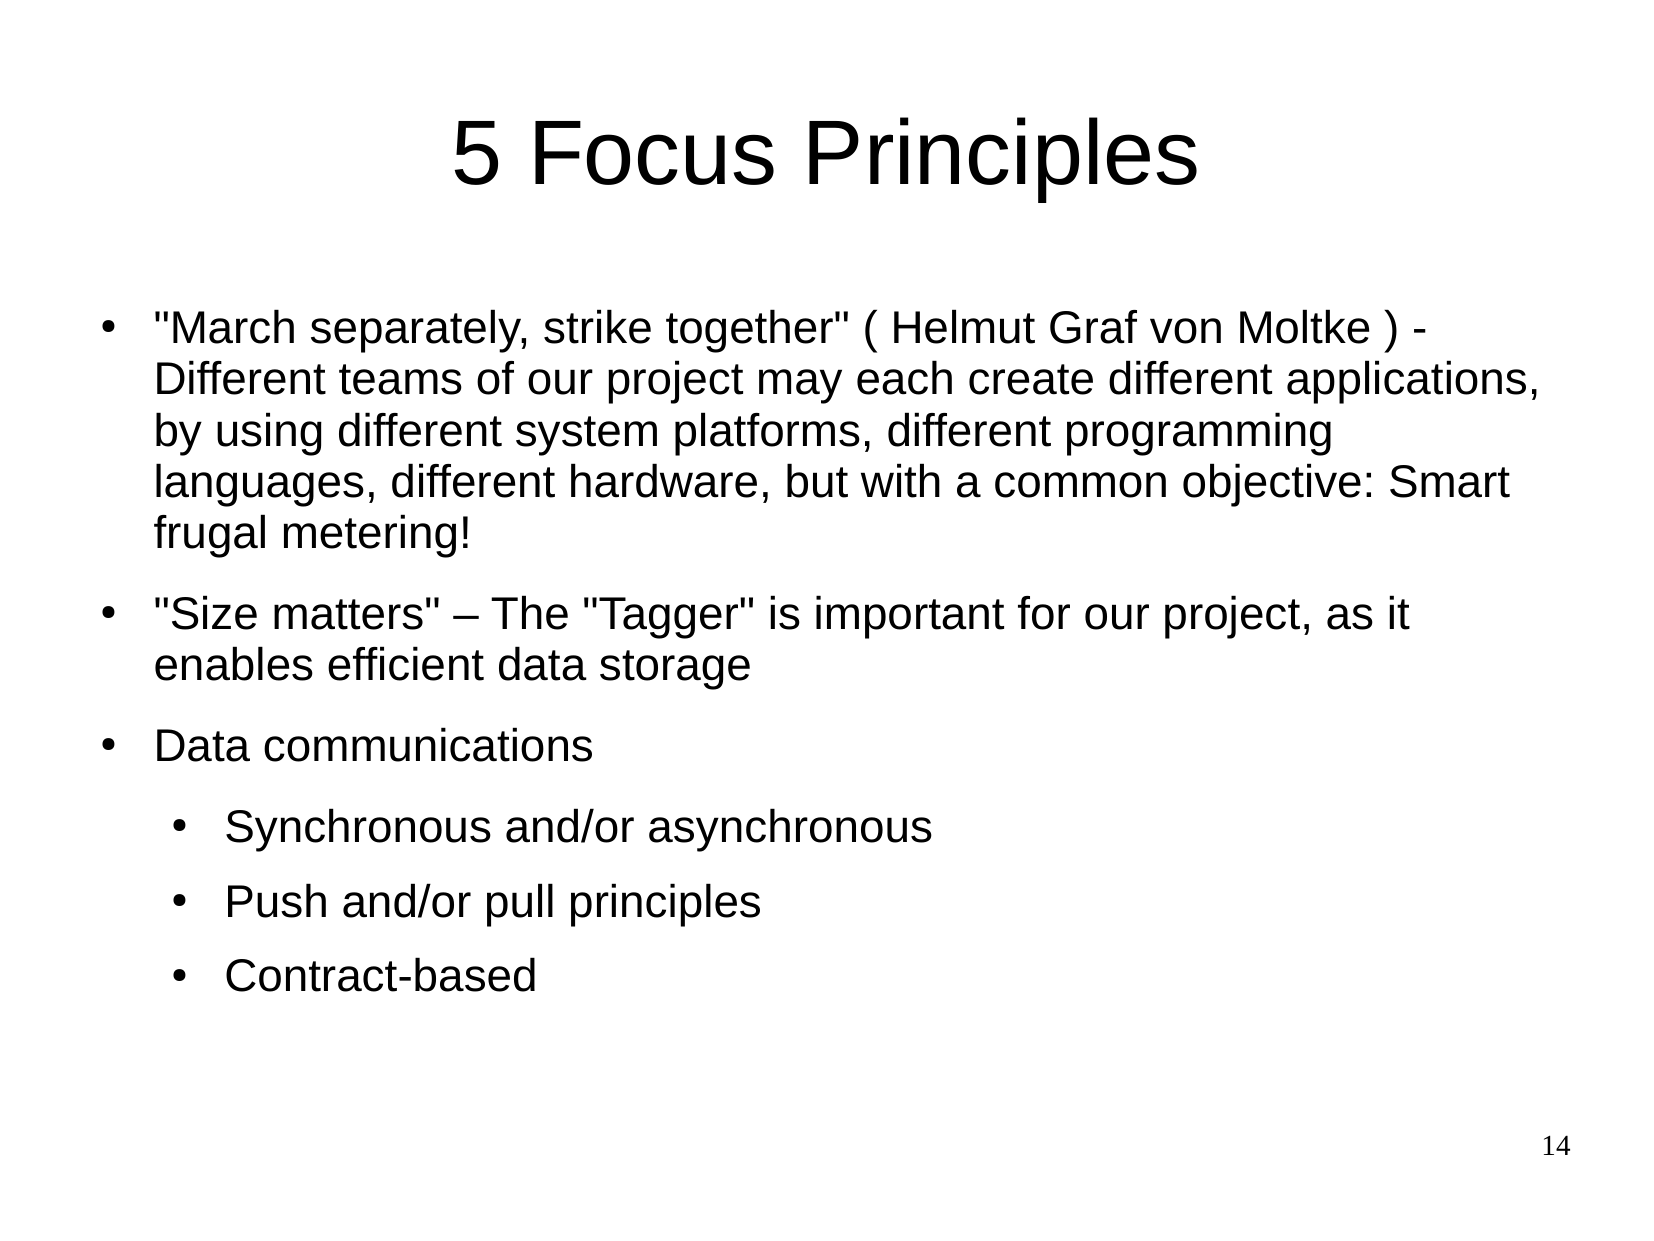

# 5 Focus Principles
"March separately, strike together" ( Helmut Graf von Moltke ) - Different teams of our project may each create different applications, by using different system platforms, different programming languages, different hardware, but with a common objective: Smart frugal metering!
"Size matters" – The "Tagger" is important for our project, as it enables efficient data storage
Data communications
Synchronous and/or asynchronous
Push and/or pull principles
Contract-based
14